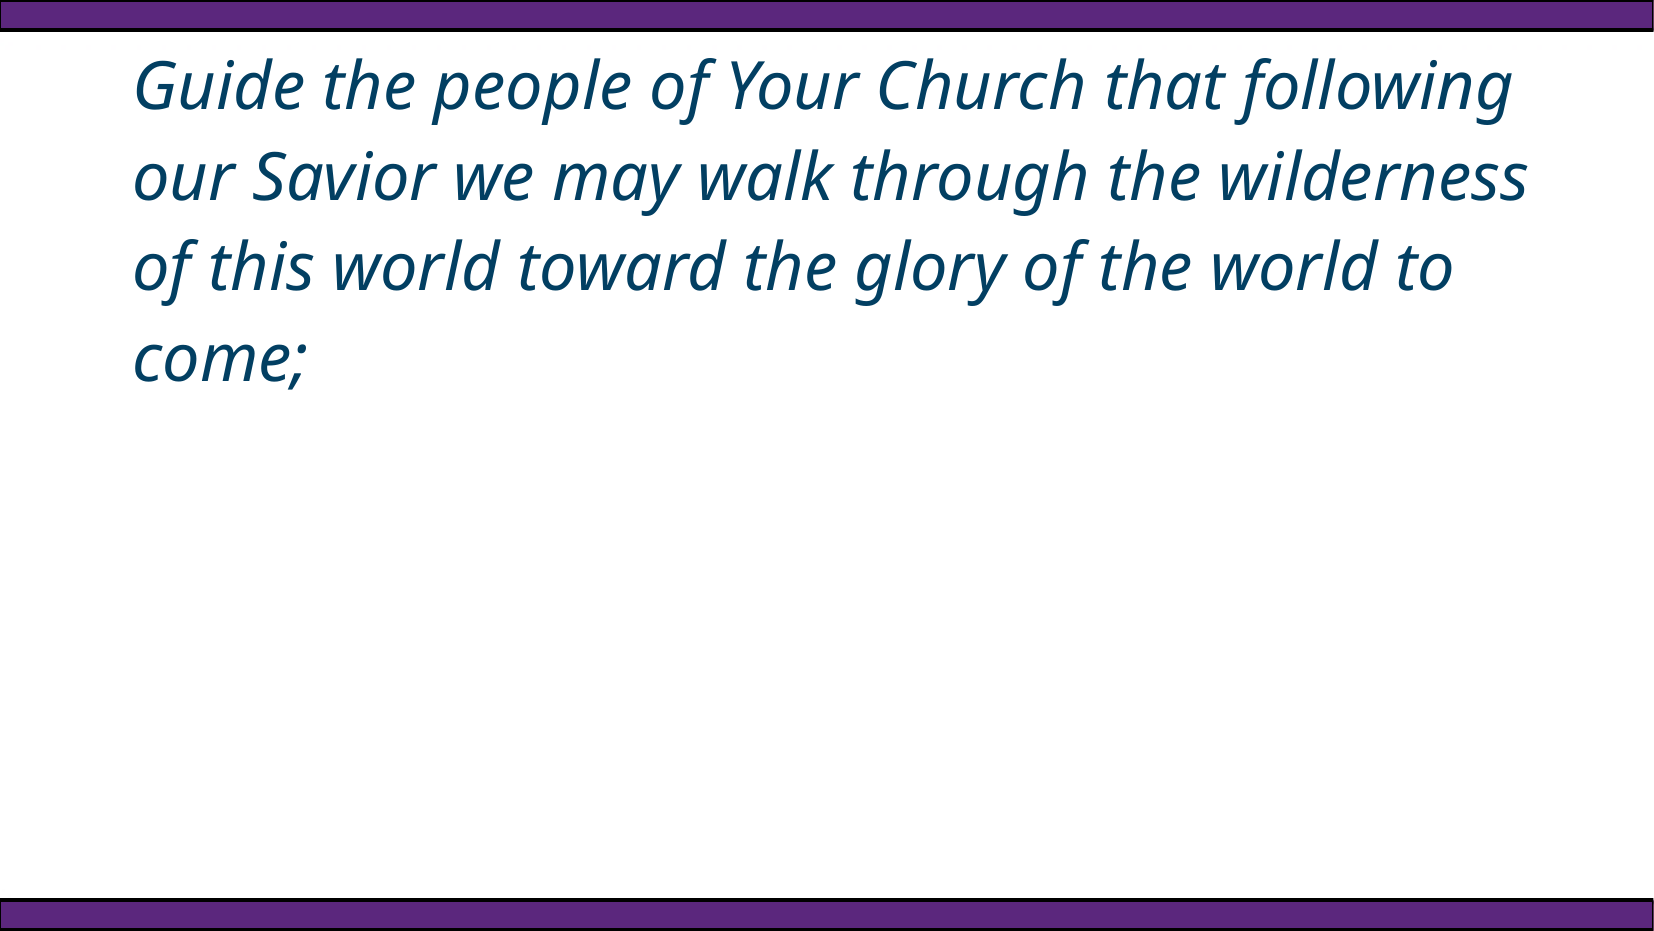

Guide the people of Your Church that following
 our Savior we may walk through the wilderness
 of this world toward the glory of the world to
 come;